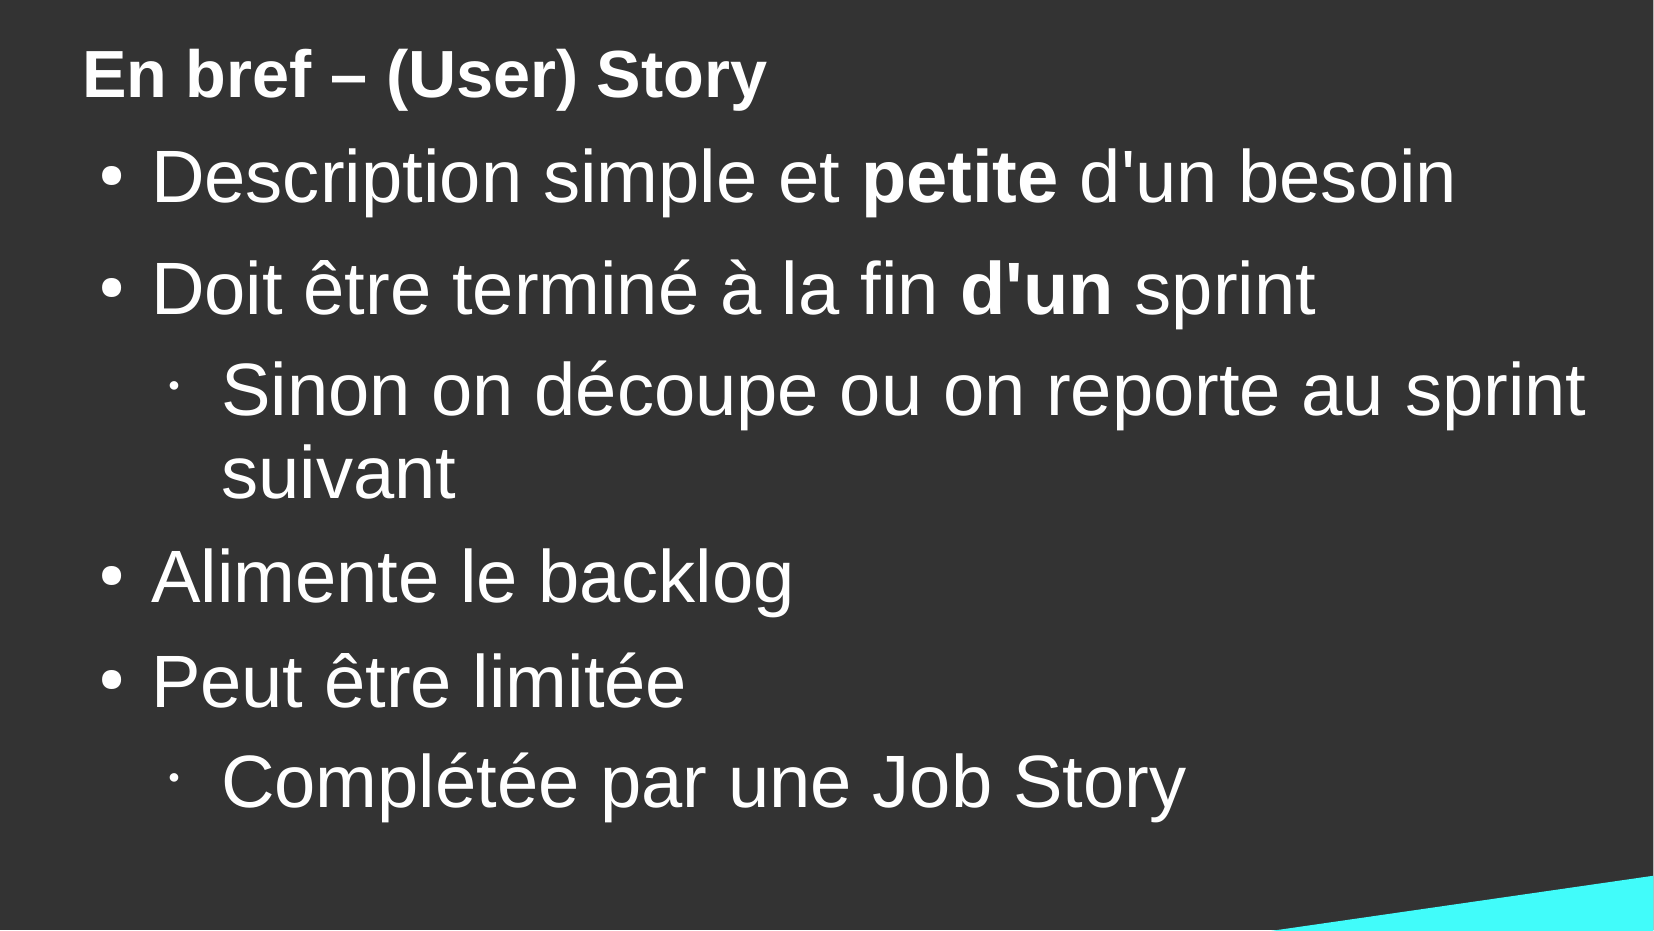

# En bref – (User) Story
Description simple et petite d'un besoin
Doit être terminé à la fin d'un sprint
Sinon on découpe ou on reporte au sprint suivant
Alimente le backlog
Peut être limitée
Complétée par une Job Story